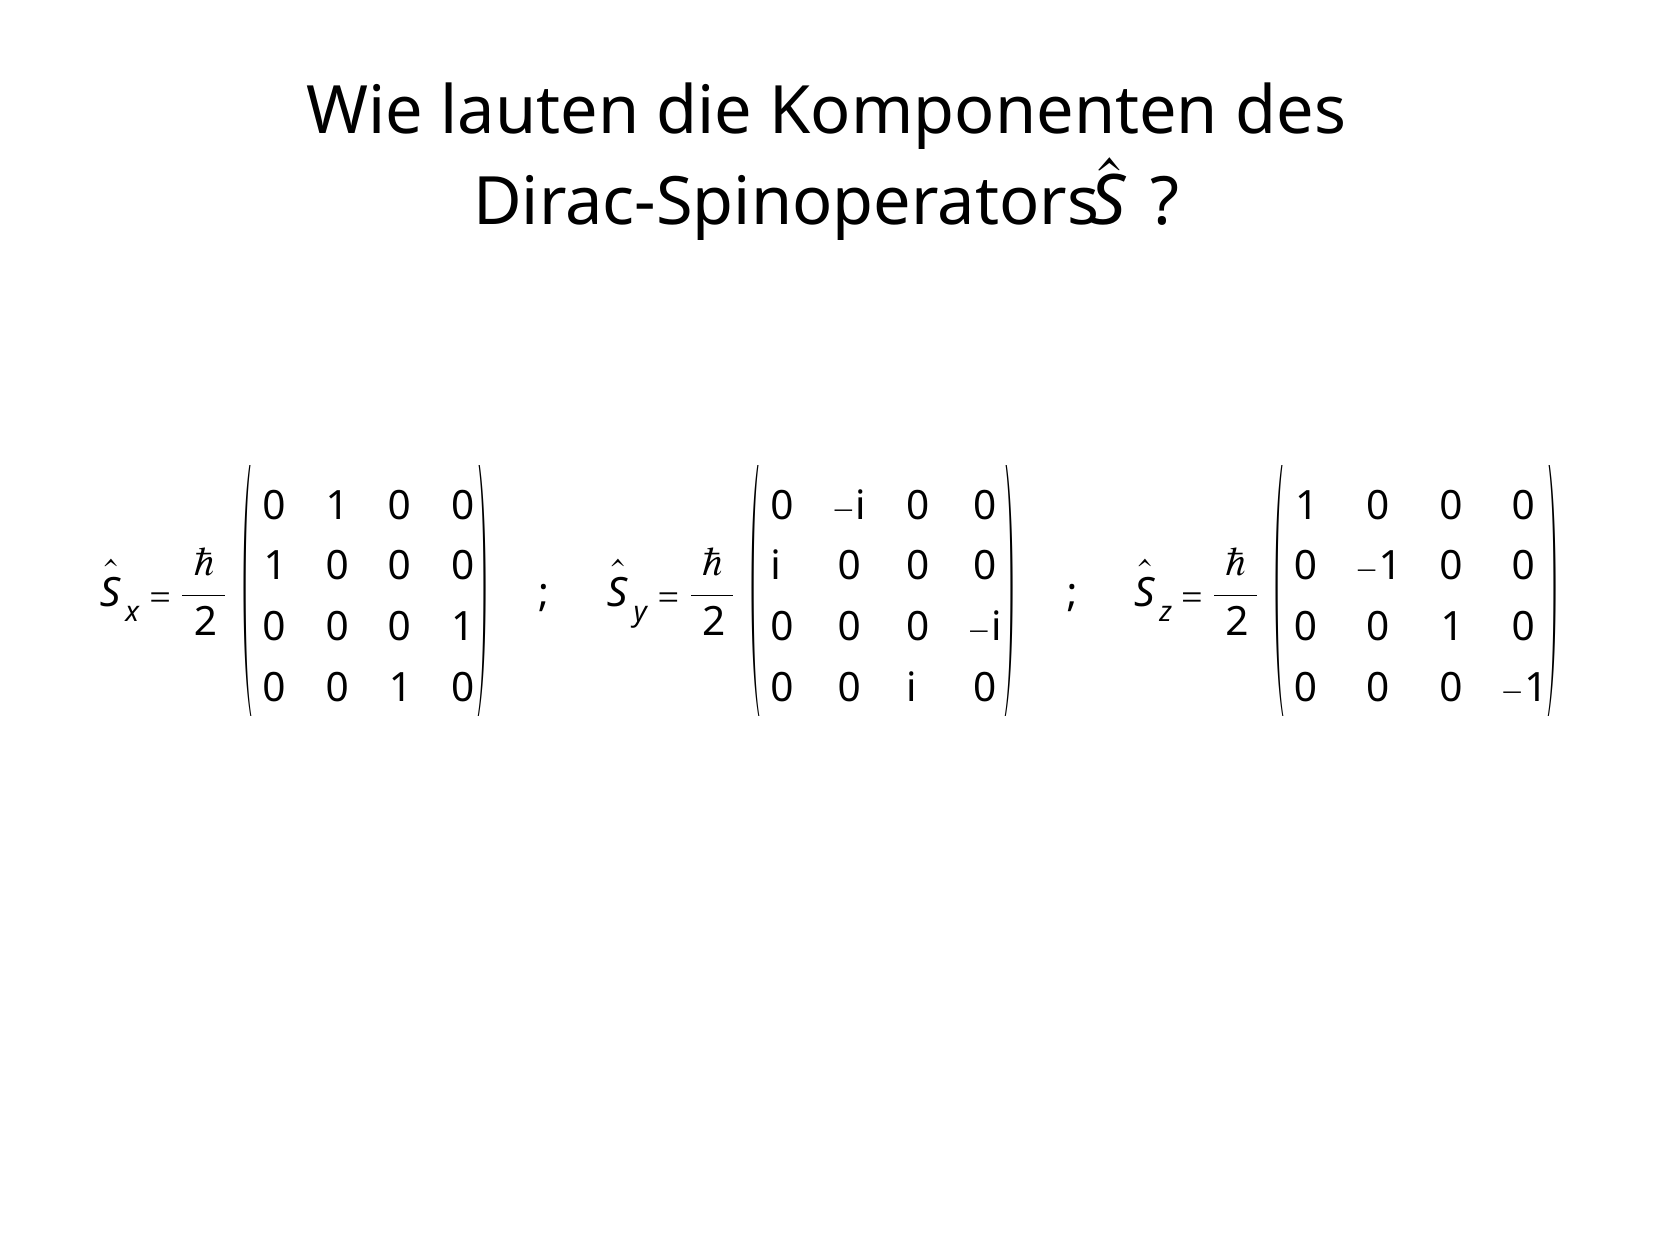

# Wie lauten die Komponenten des Dirac‑Spinoperators ?